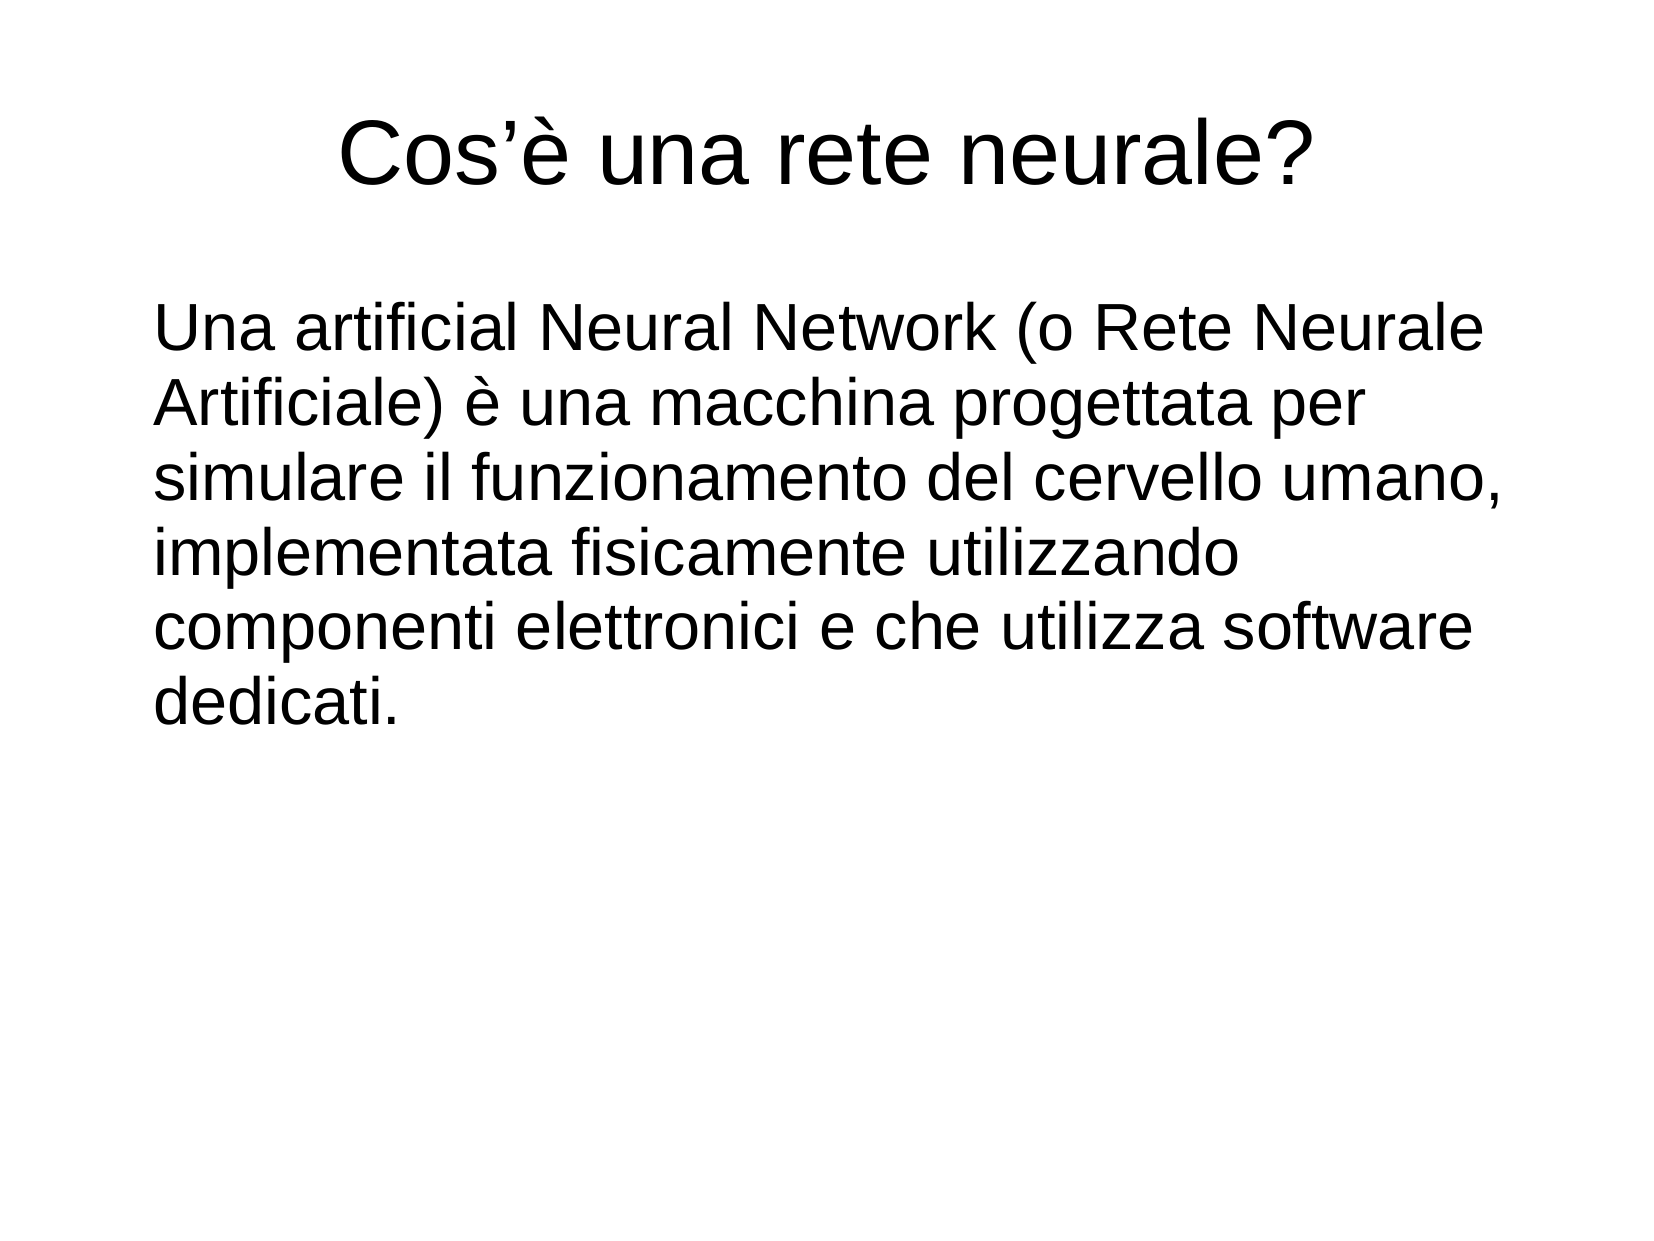

# Cos’è una rete neurale?
Una artificial Neural Network (o Rete Neurale Artificiale) è una macchina progettata per simulare il funzionamento del cervello umano, implementata fisicamente utilizzando componenti elettronici e che utilizza software dedicati.